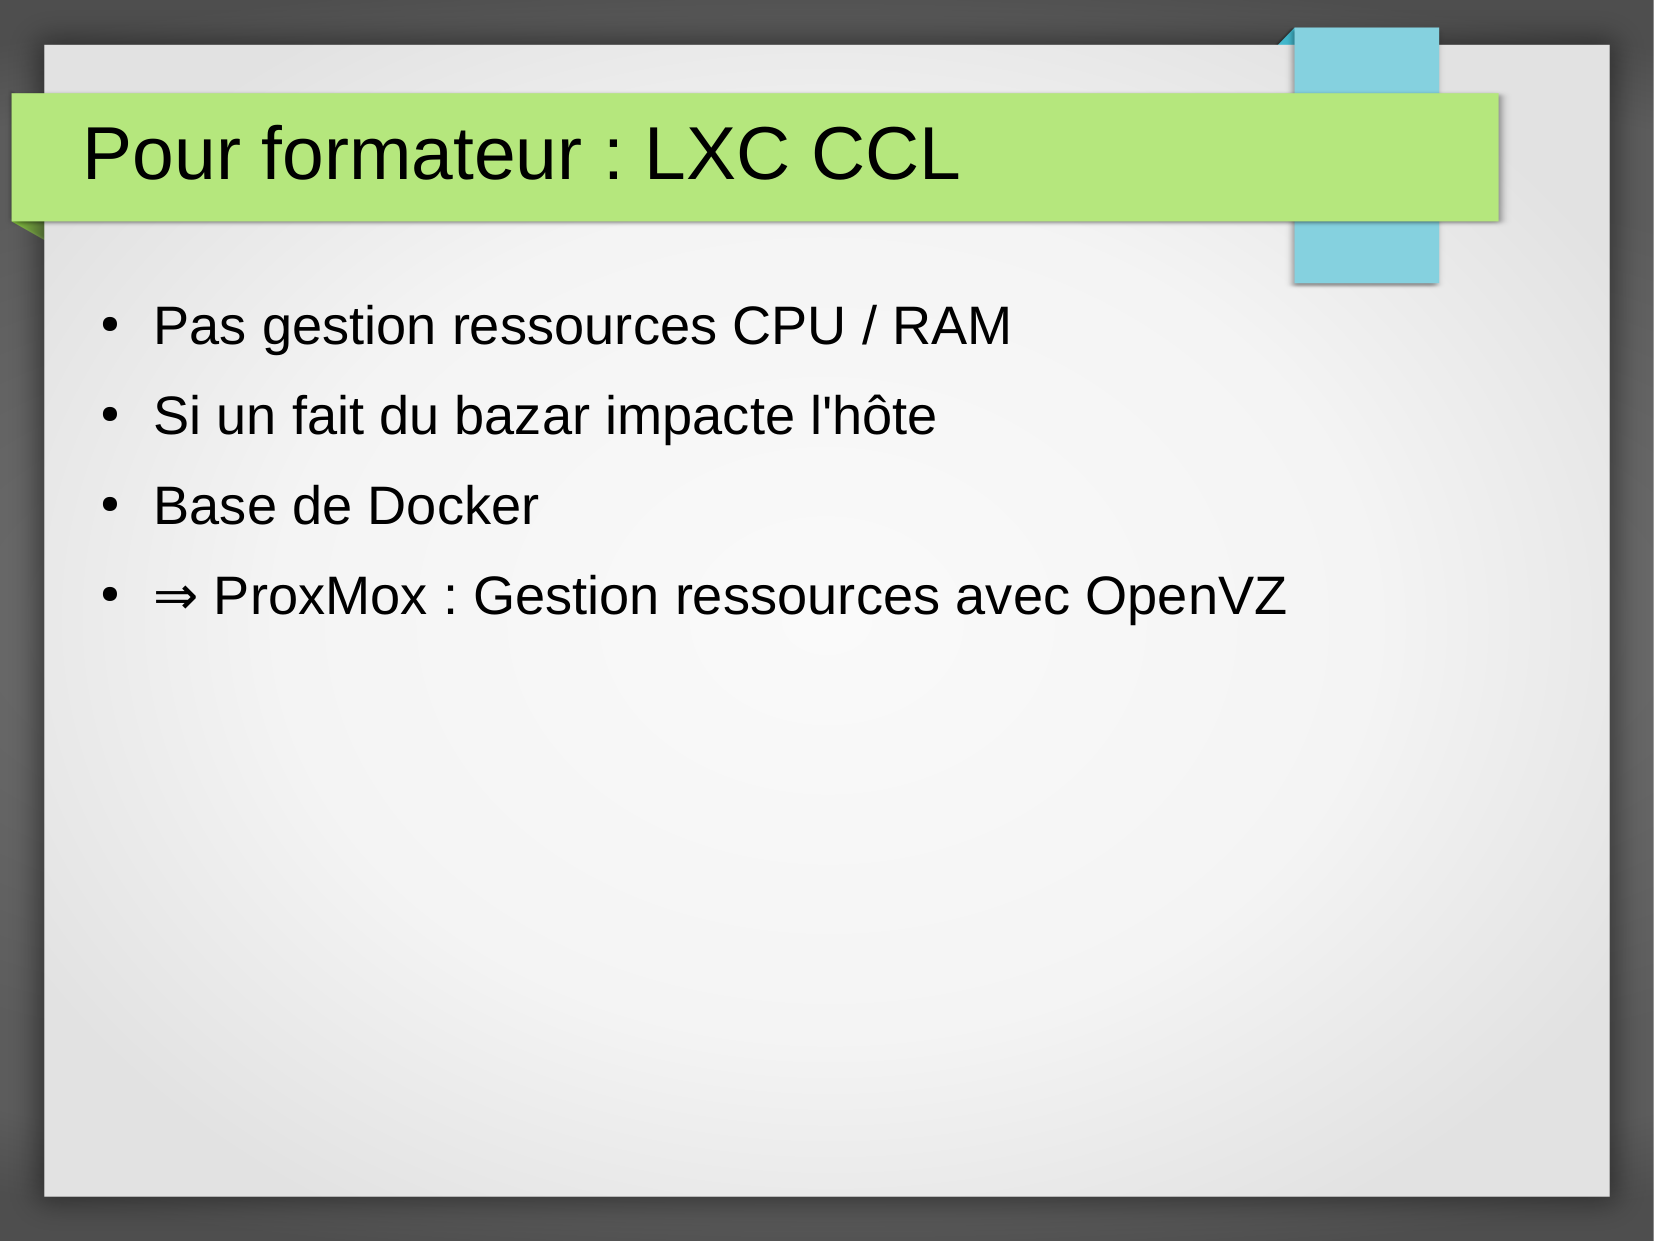

# Pour formateur : LXC CCL
Pas gestion ressources CPU / RAM
Si un fait du bazar impacte l'hôte
Base de Docker
⇒ ProxMox : Gestion ressources avec OpenVZ